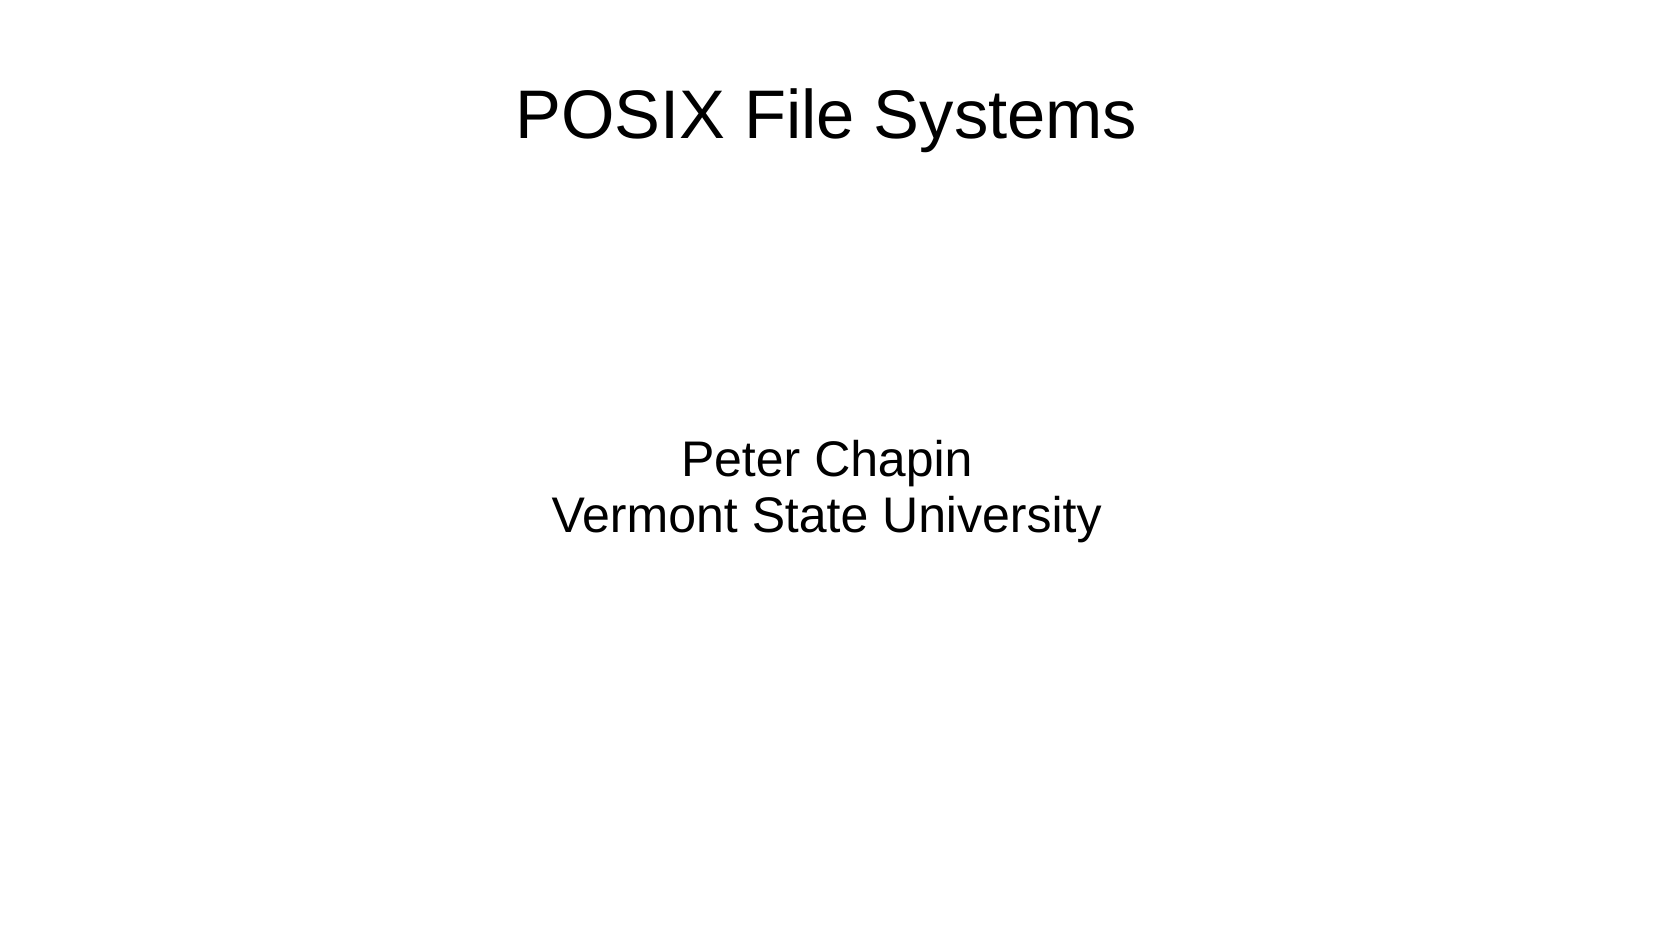

# POSIX File Systems
Peter Chapin
Vermont State University